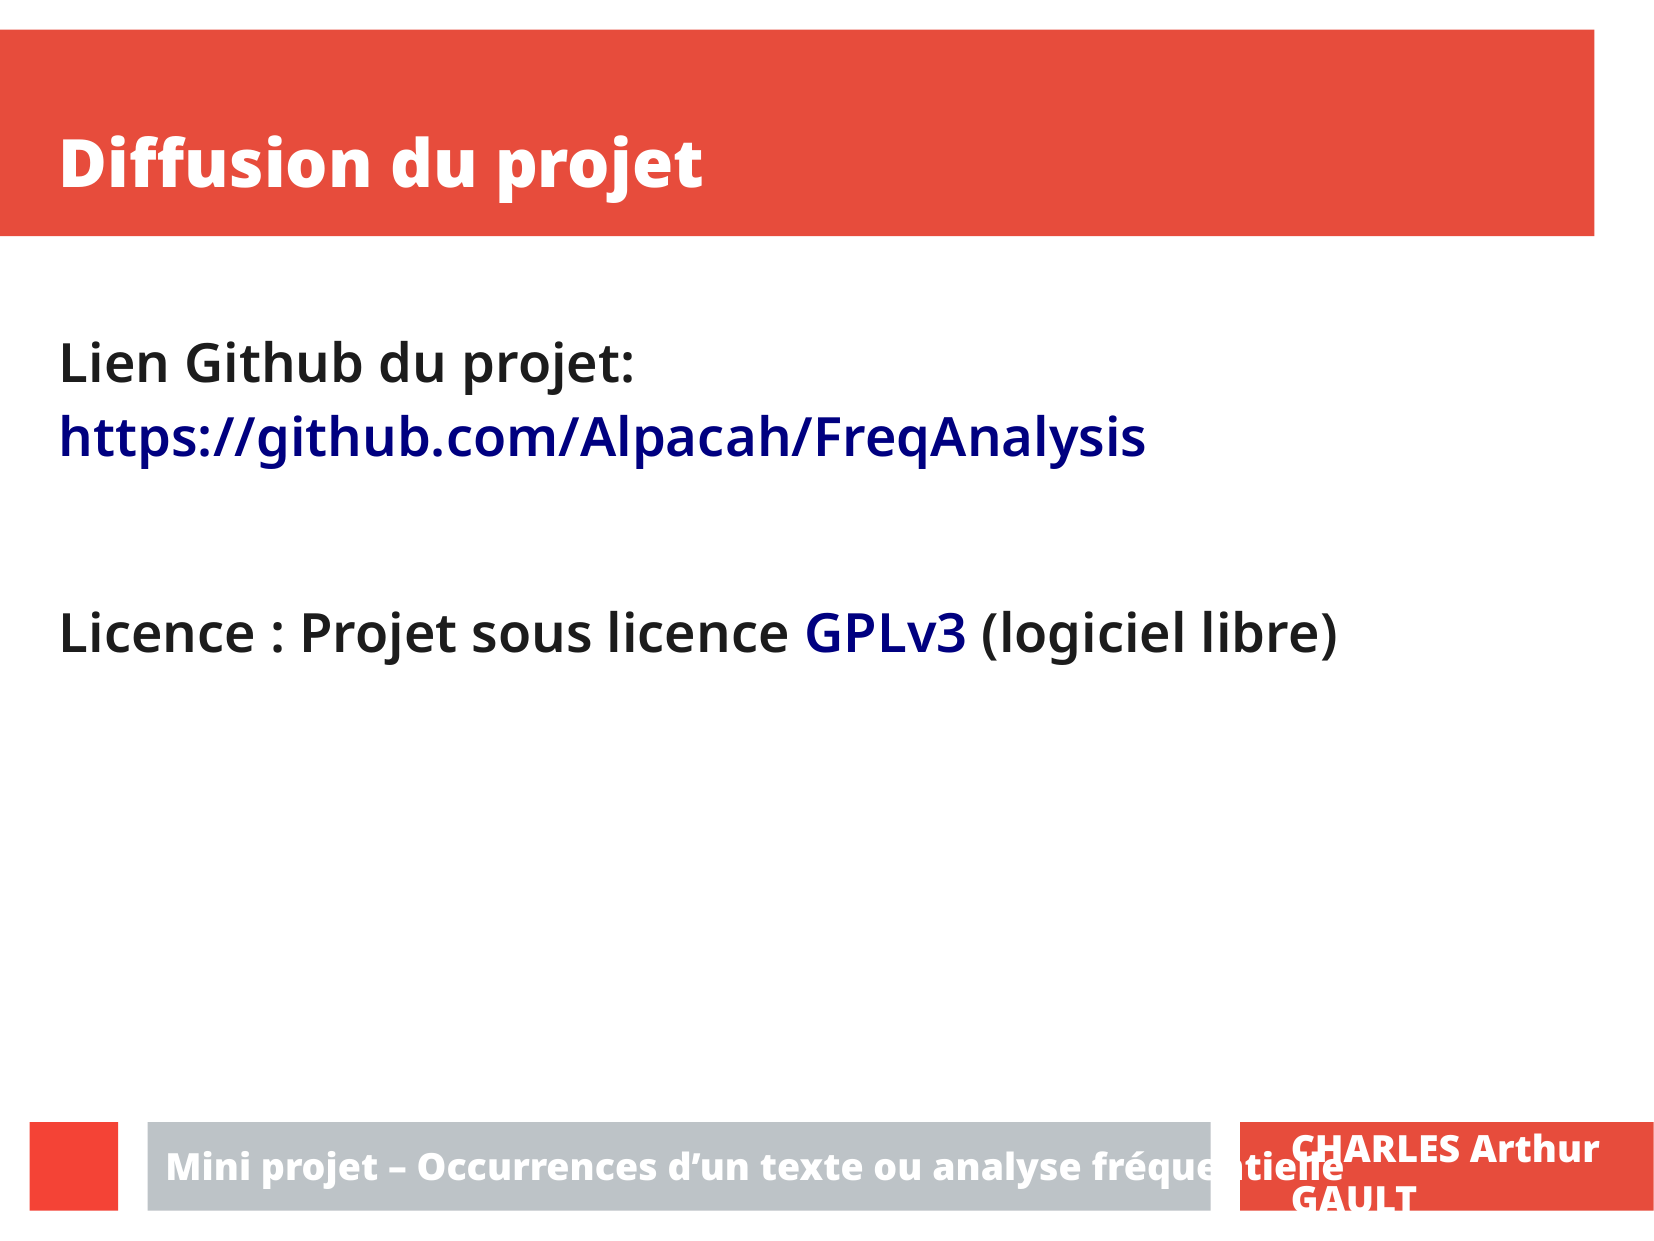

# Diffusion du projet
Lien Github du projet: https://github.com/Alpacah/FreqAnalysis
Licence : Projet sous licence GPLv3 (logiciel libre)